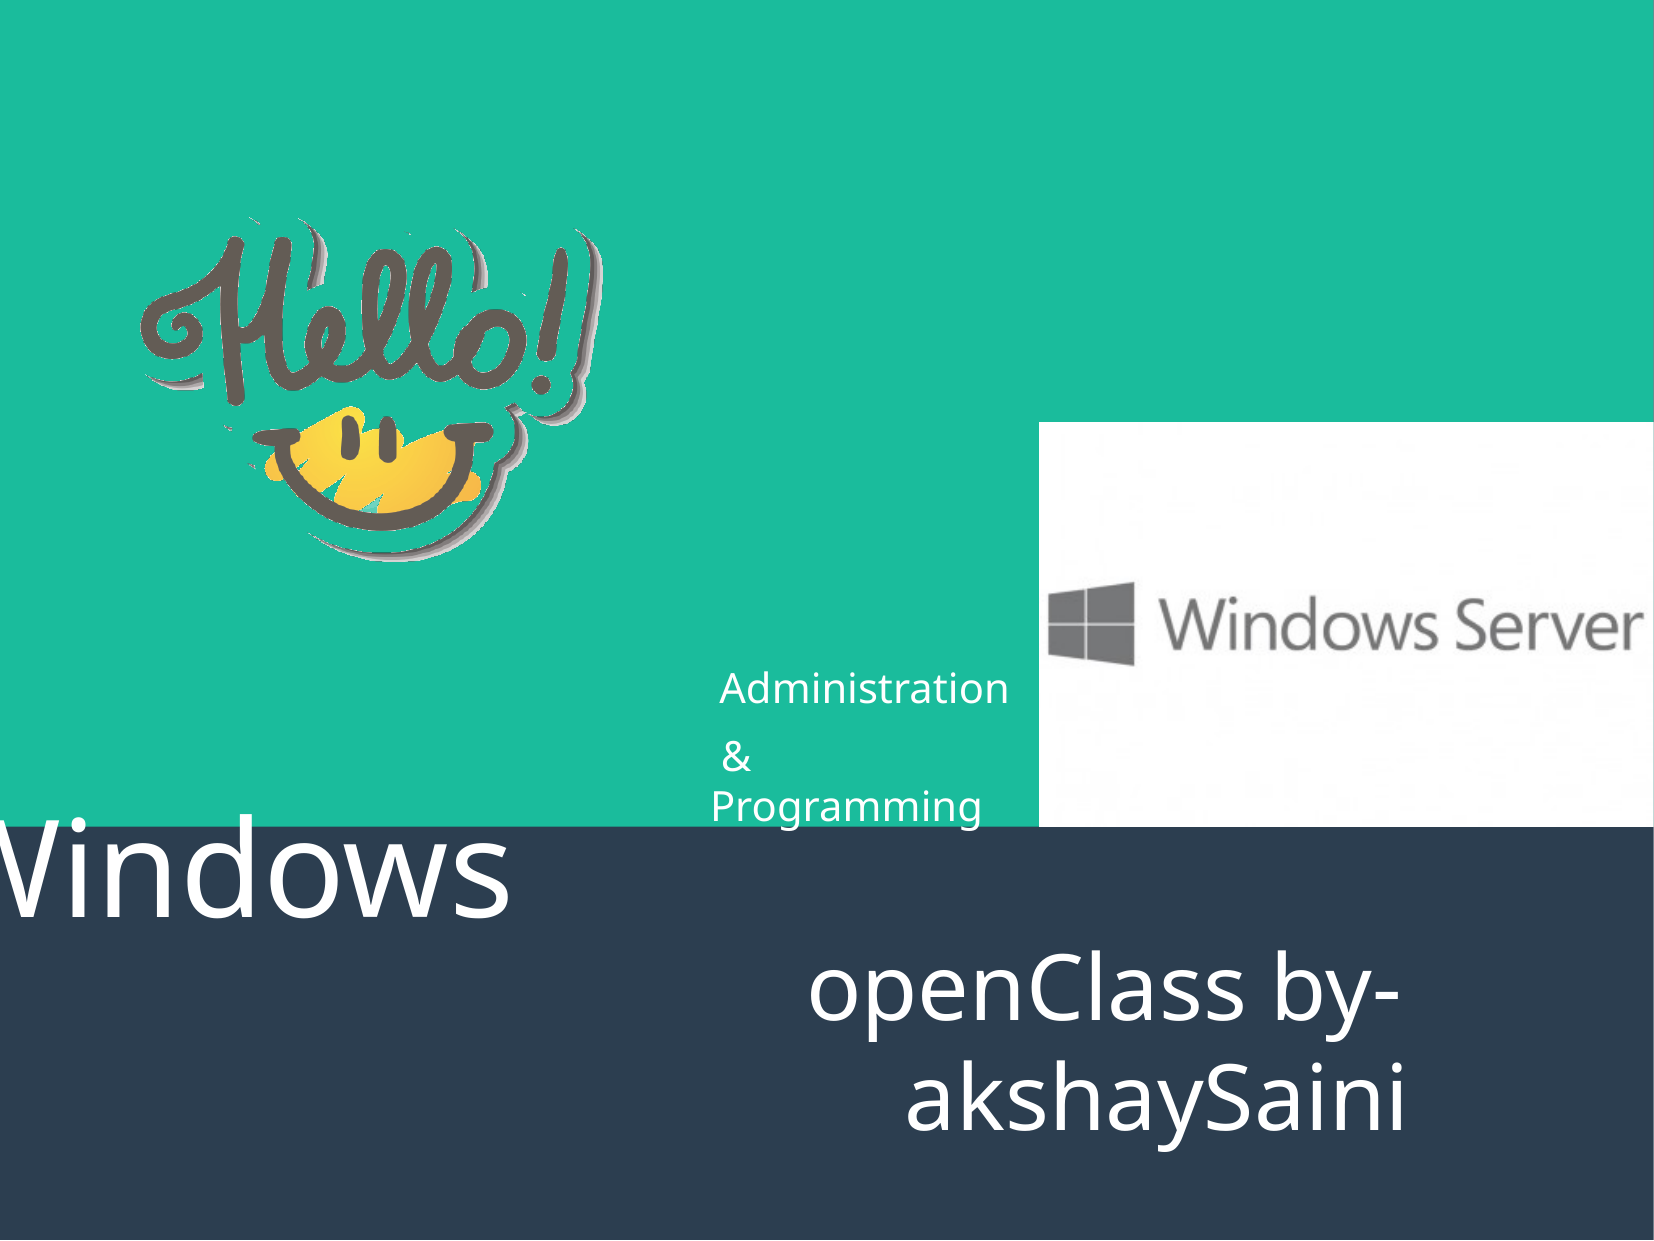

Windows
 Administration
 & Programming
openClass by-
	 akshaySaini